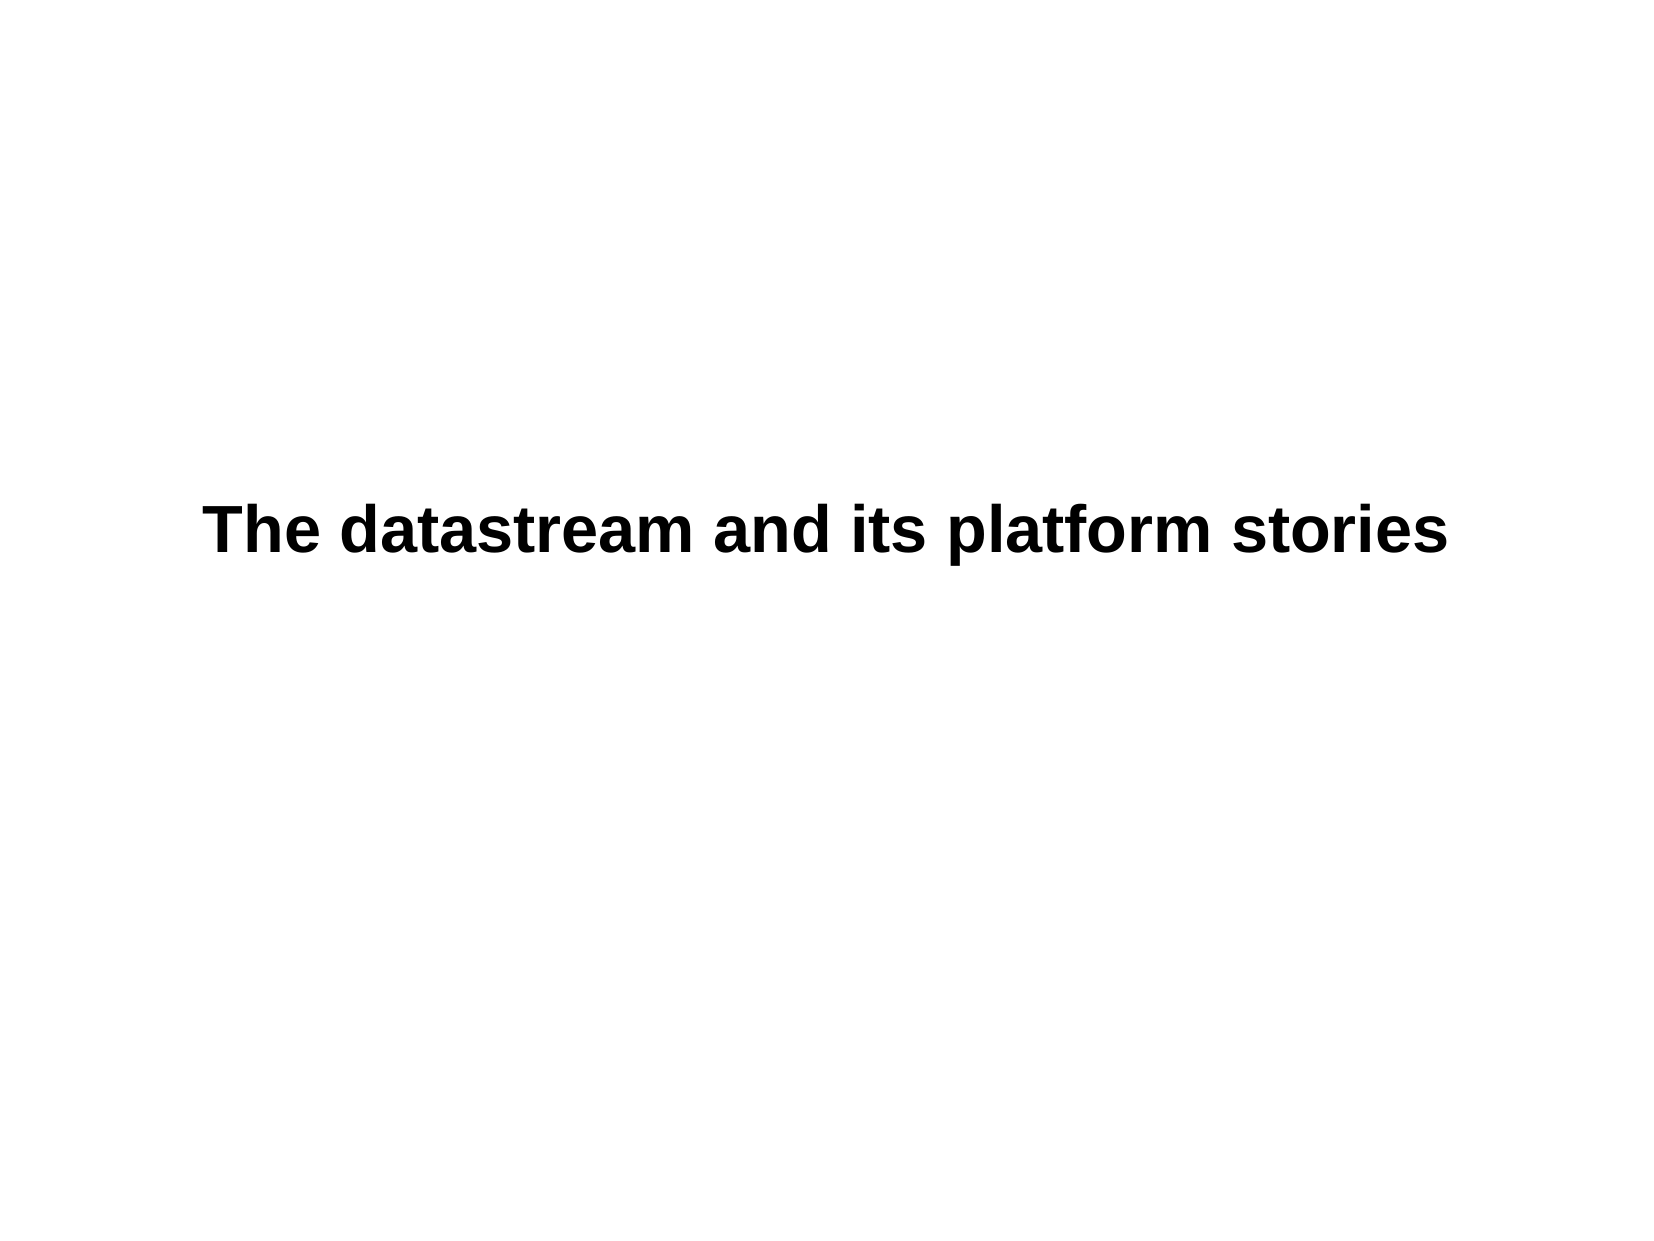

# The datastream and its platform stories